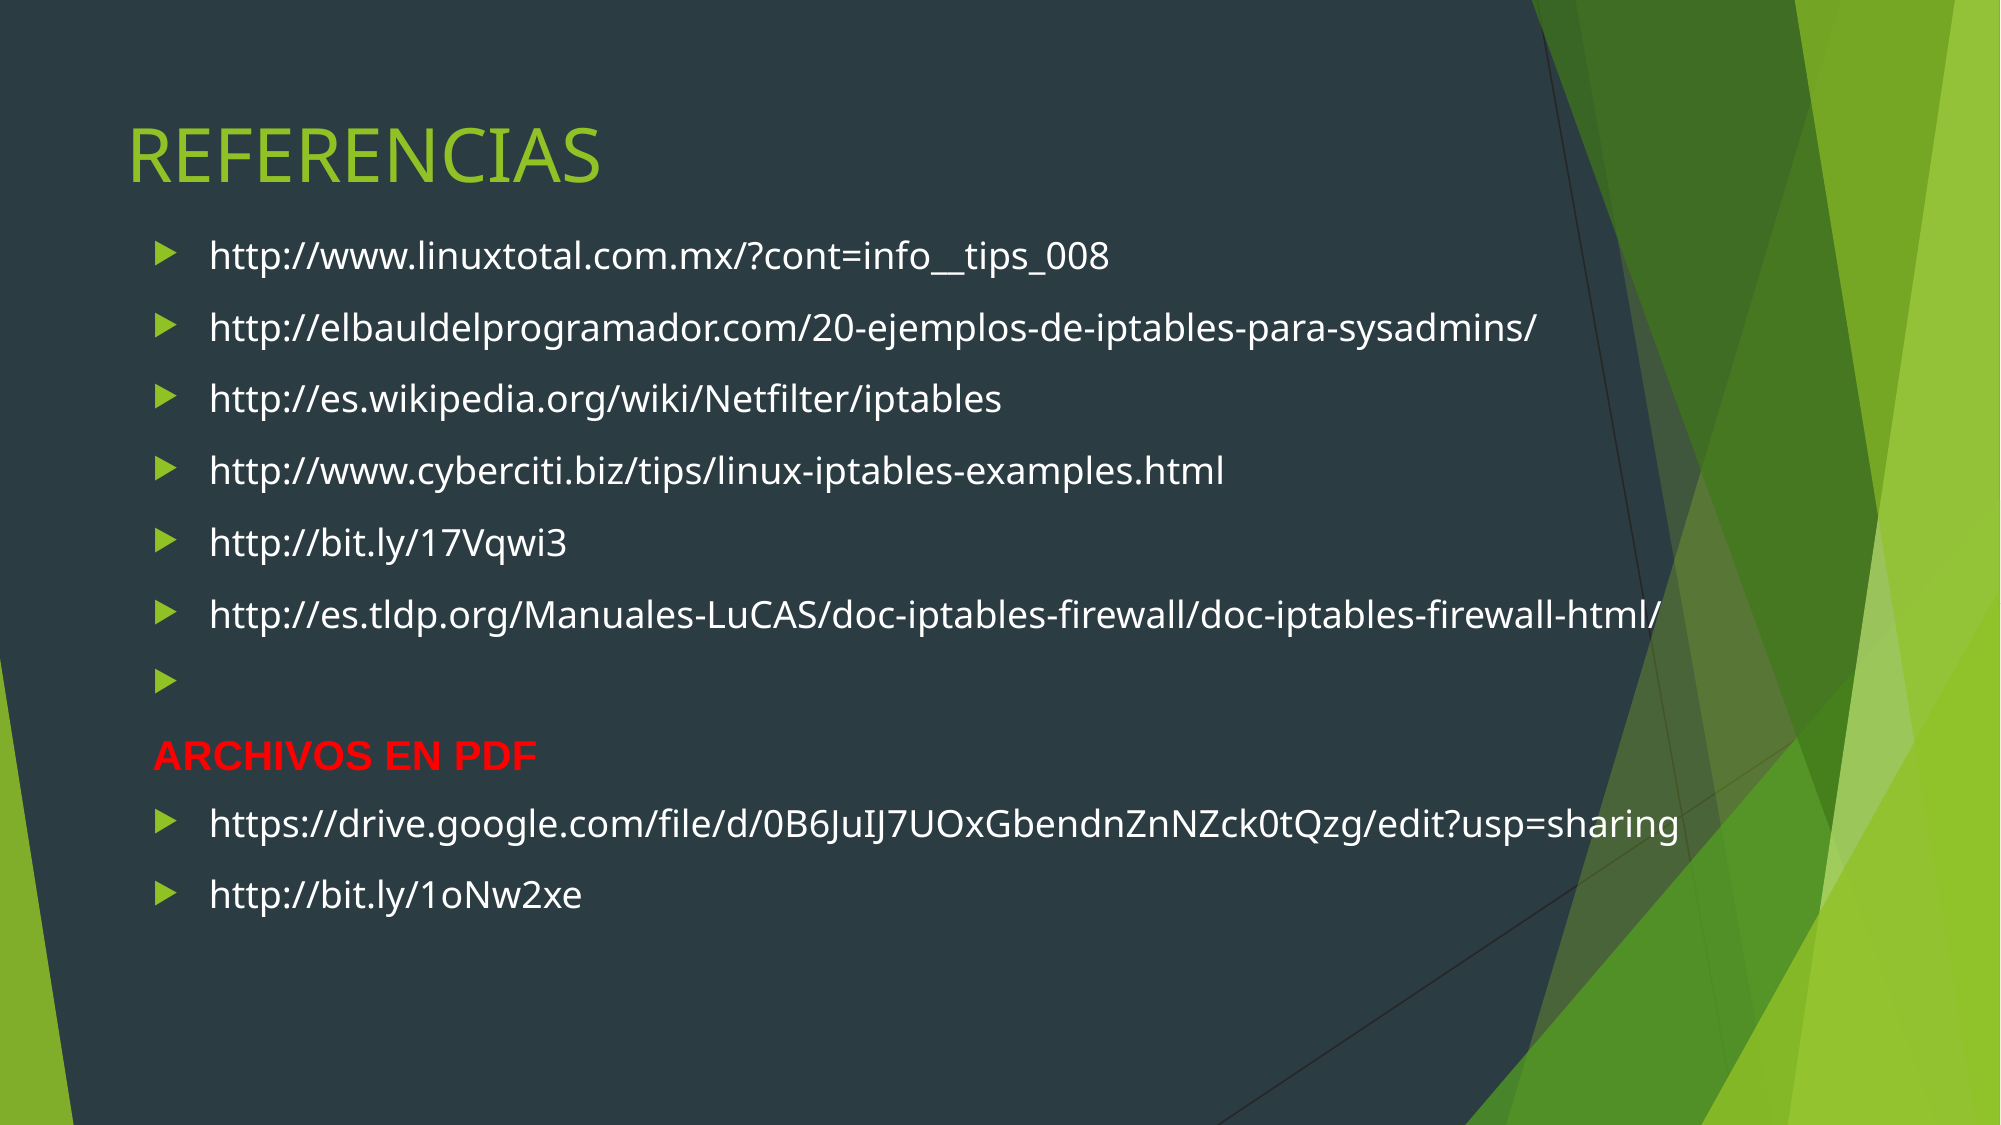

# REFERENCIAS
http://www.linuxtotal.com.mx/?cont=info__tips_008
http://elbauldelprogramador.com/20-ejemplos-de-iptables-para-sysadmins/
http://es.wikipedia.org/wiki/Netfilter/iptables
http://www.cyberciti.biz/tips/linux-iptables-examples.html
http://bit.ly/17Vqwi3
http://es.tldp.org/Manuales-LuCAS/doc-iptables-firewall/doc-iptables-firewall-html/
ARCHIVOS EN PDF
https://drive.google.com/file/d/0B6JuIJ7UOxGbendnZnNZck0tQzg/edit?usp=sharing
http://bit.ly/1oNw2xe